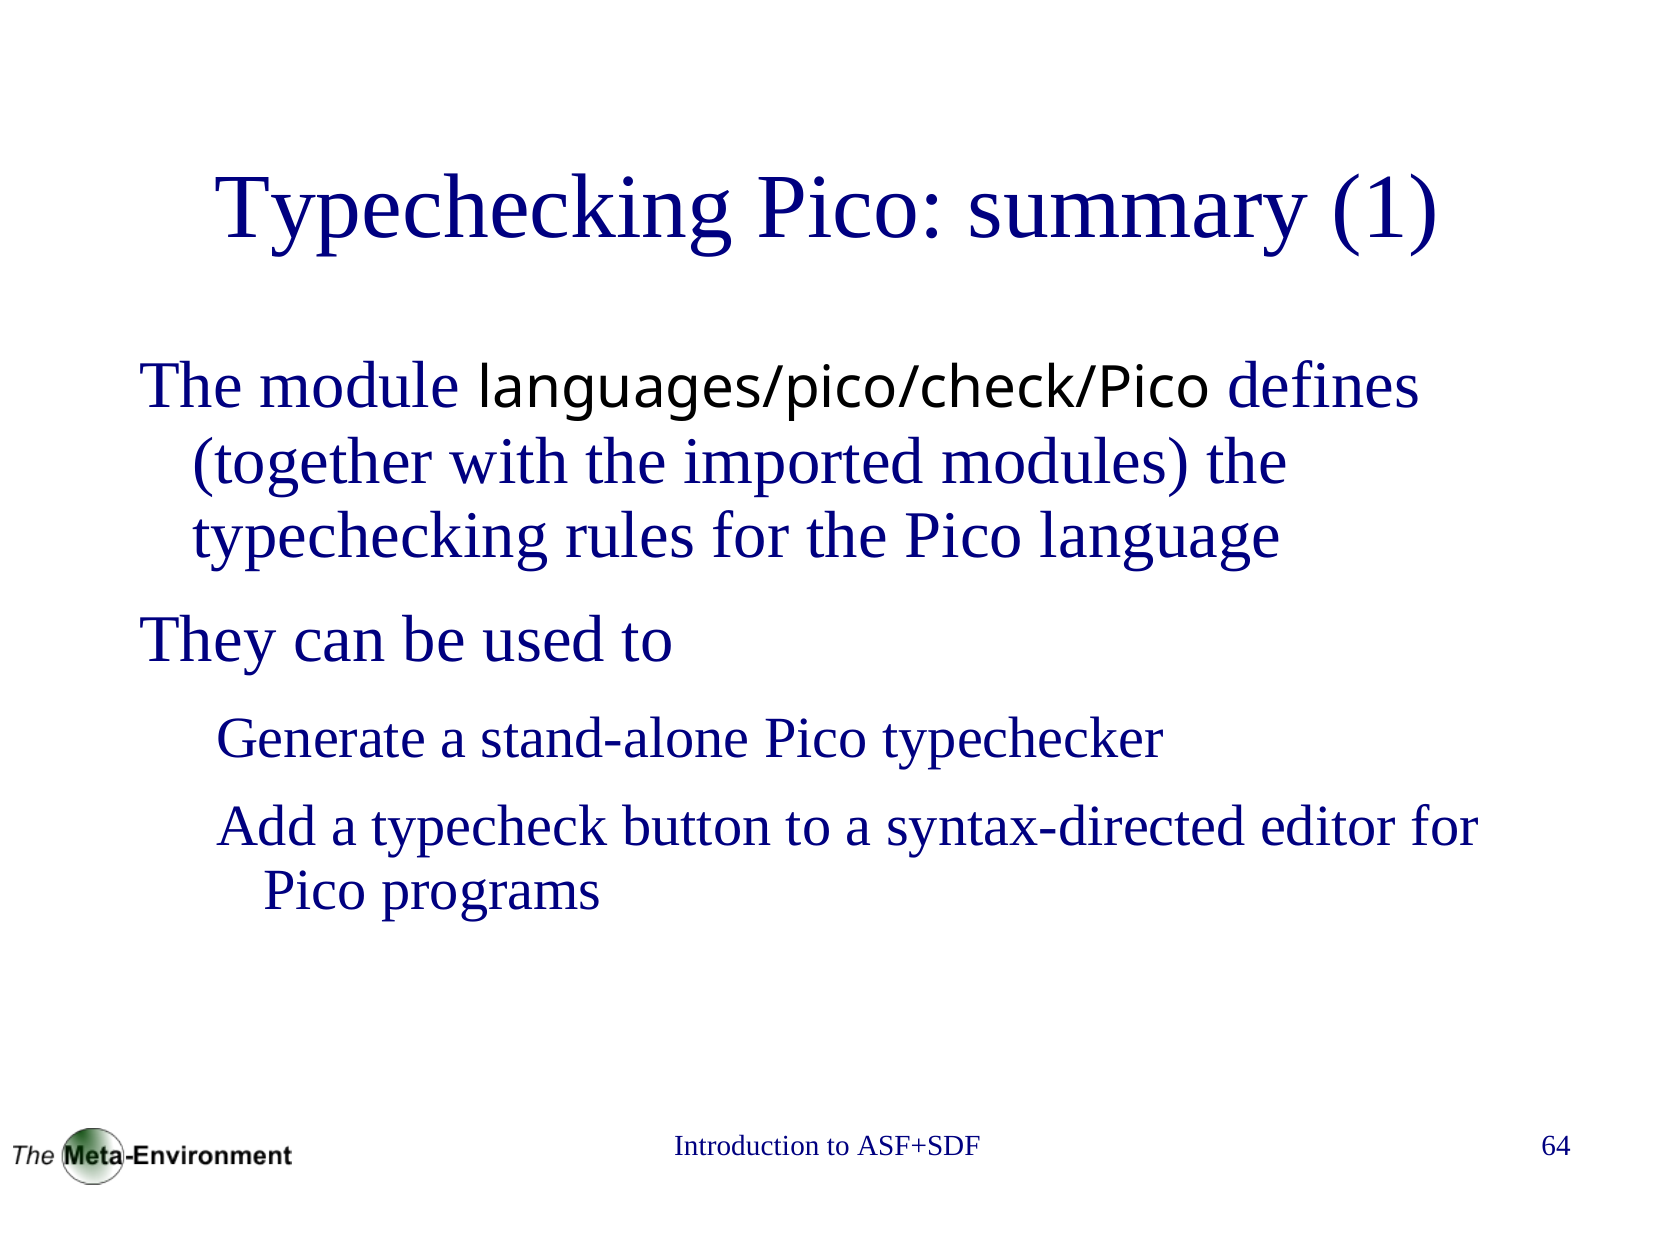

# Typechecking Pico: summary (1)
The module languages/pico/check/Pico defines (together with the imported modules) the typechecking rules for the Pico language
They can be used to
Generate a stand-alone Pico typechecker
Add a typecheck button to a syntax-directed editor for Pico programs
64